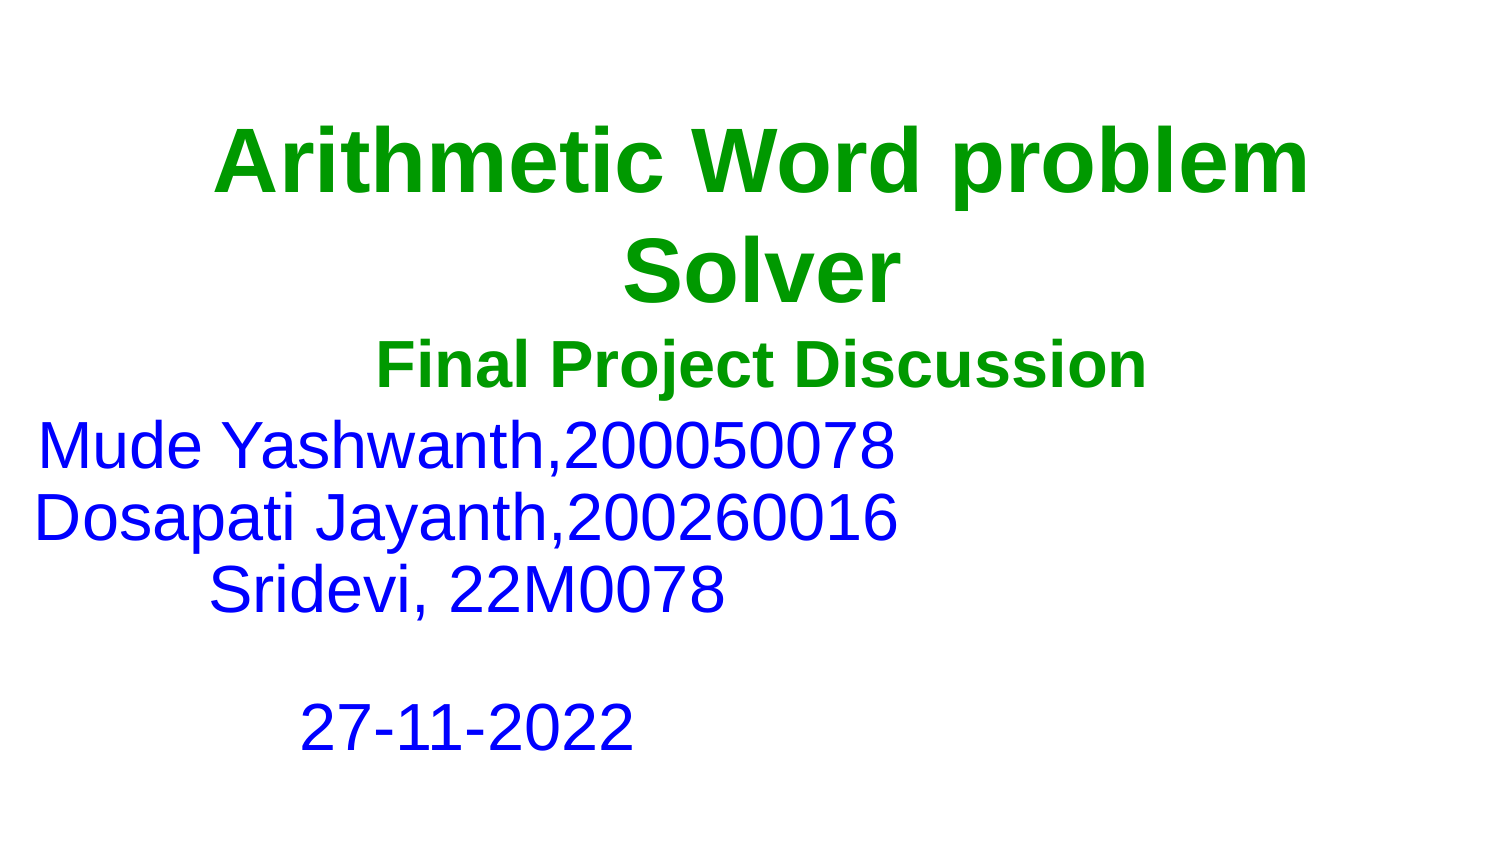

# Arithmetic Word problem Solver Final Project Discussion
Mude Yashwanth,200050078
Dosapati Jayanth,200260016
Sridevi, 22M0078
27-11-2022